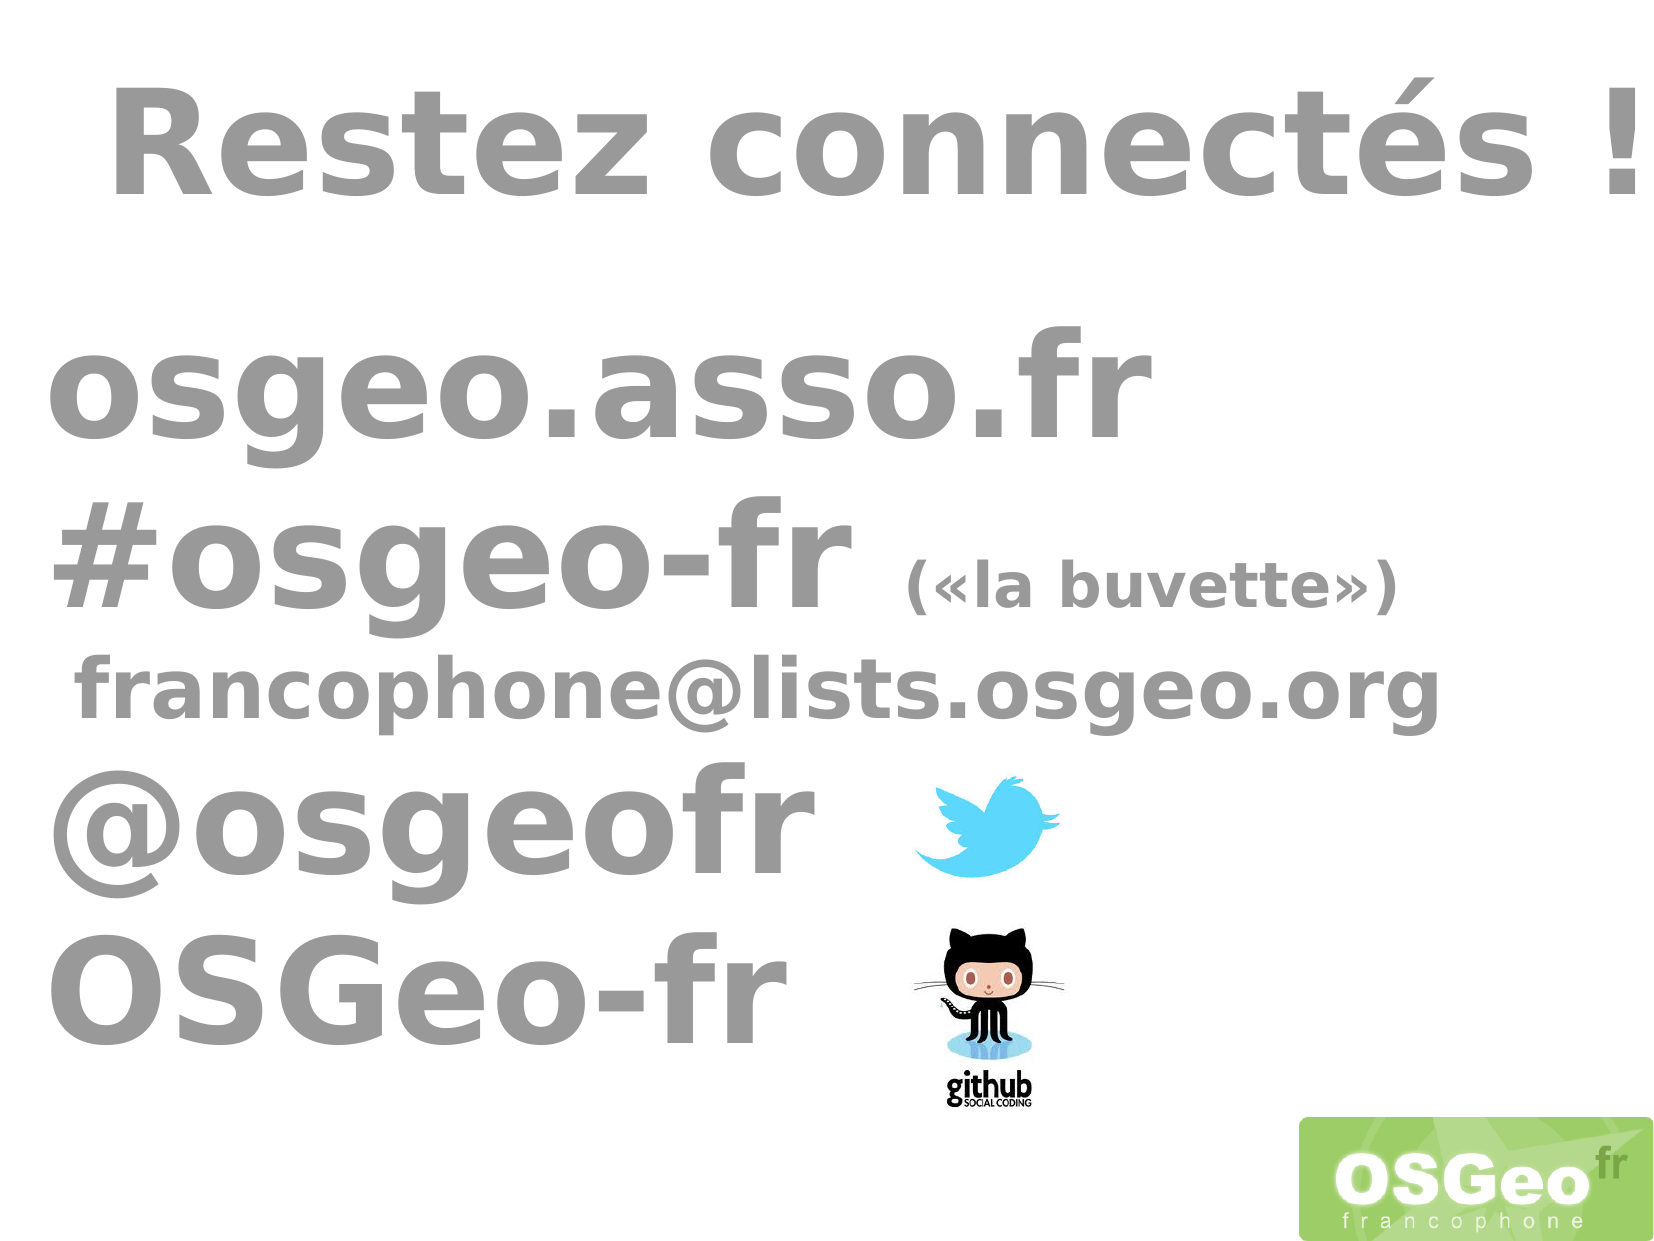

Restez connectés !
osgeo.asso.fr
#osgeo-fr («la buvette»)
 francophone@lists.osgeo.org
@osgeofr
OSGeo-fr